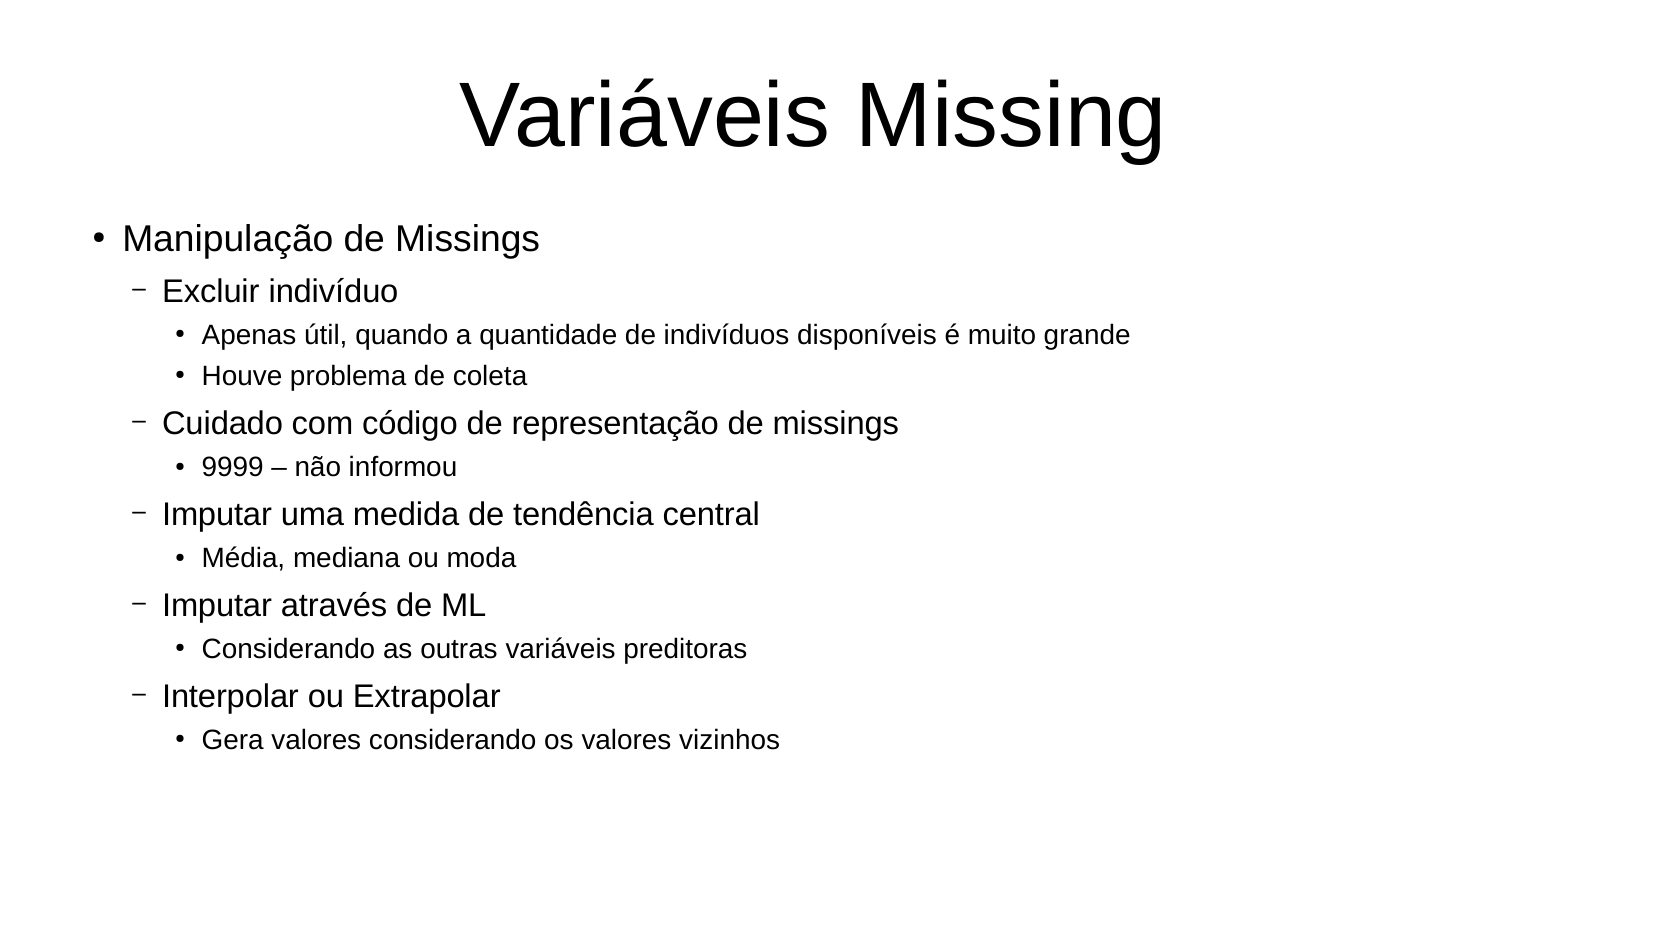

# Variáveis Missing
Manipulação de Missings
Excluir indivíduo
Apenas útil, quando a quantidade de indivíduos disponíveis é muito grande
Houve problema de coleta
Cuidado com código de representação de missings
9999 – não informou
Imputar uma medida de tendência central
Média, mediana ou moda
Imputar através de ML
Considerando as outras variáveis preditoras
Interpolar ou Extrapolar
Gera valores considerando os valores vizinhos